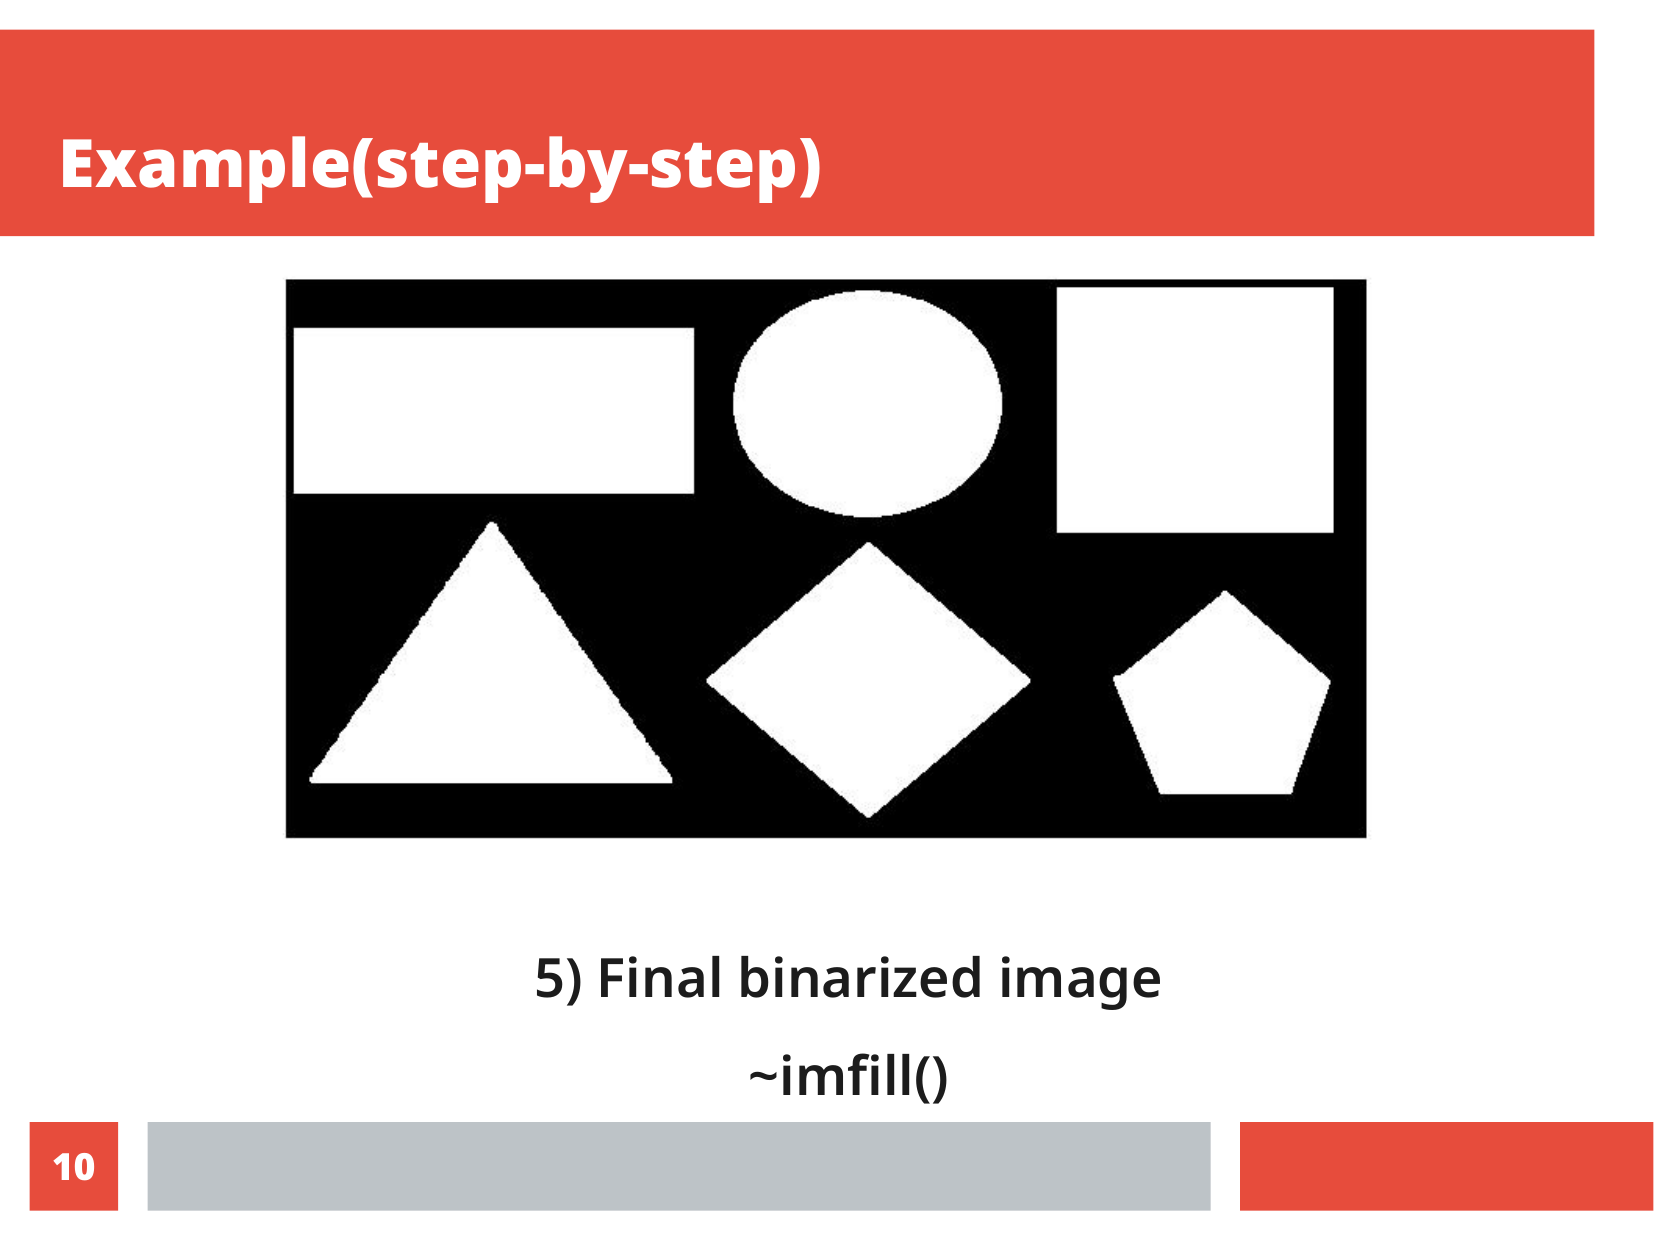

# Example(step-by-step)
5) Final binarized image
~imfill()
10